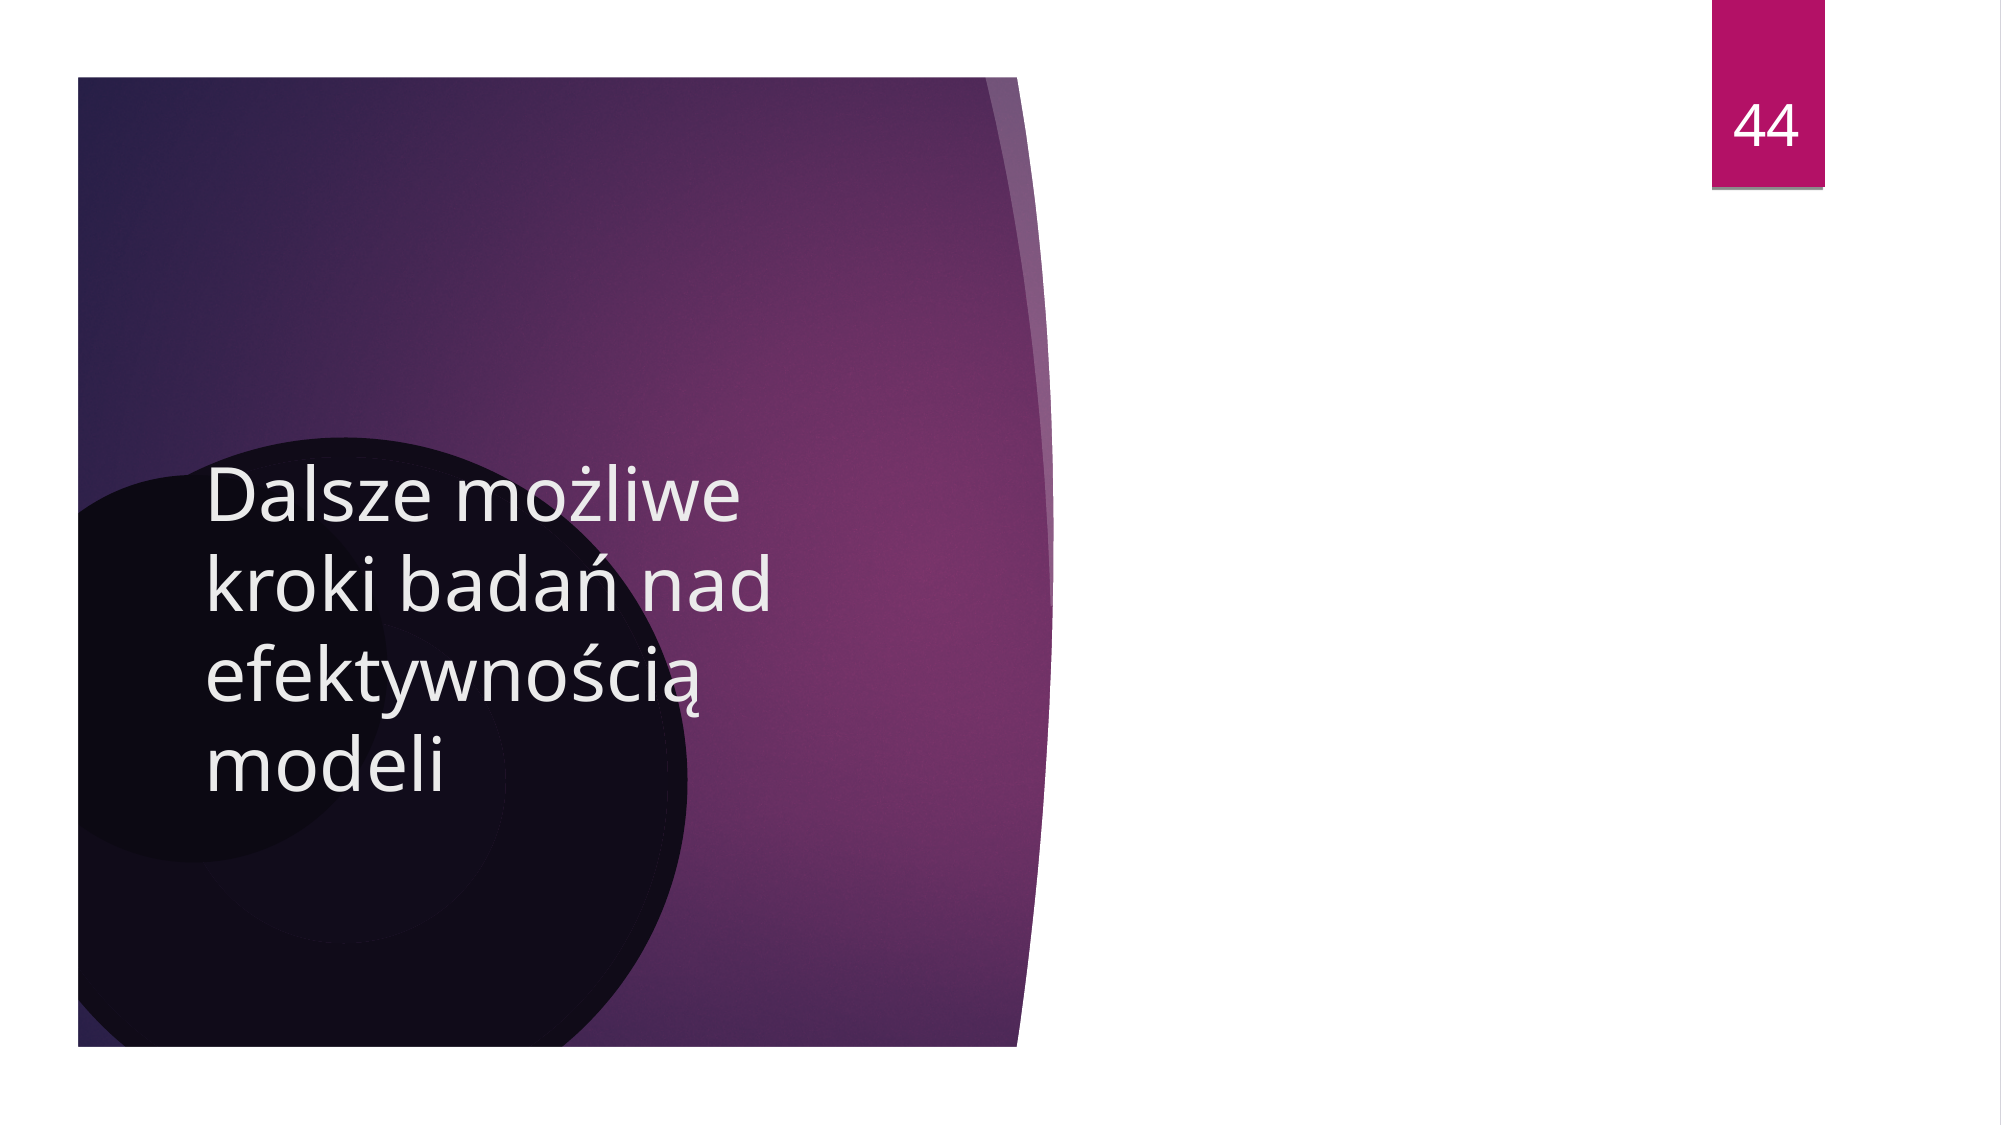

# Dalsze możliwe kroki badań nad efektywnością modeli